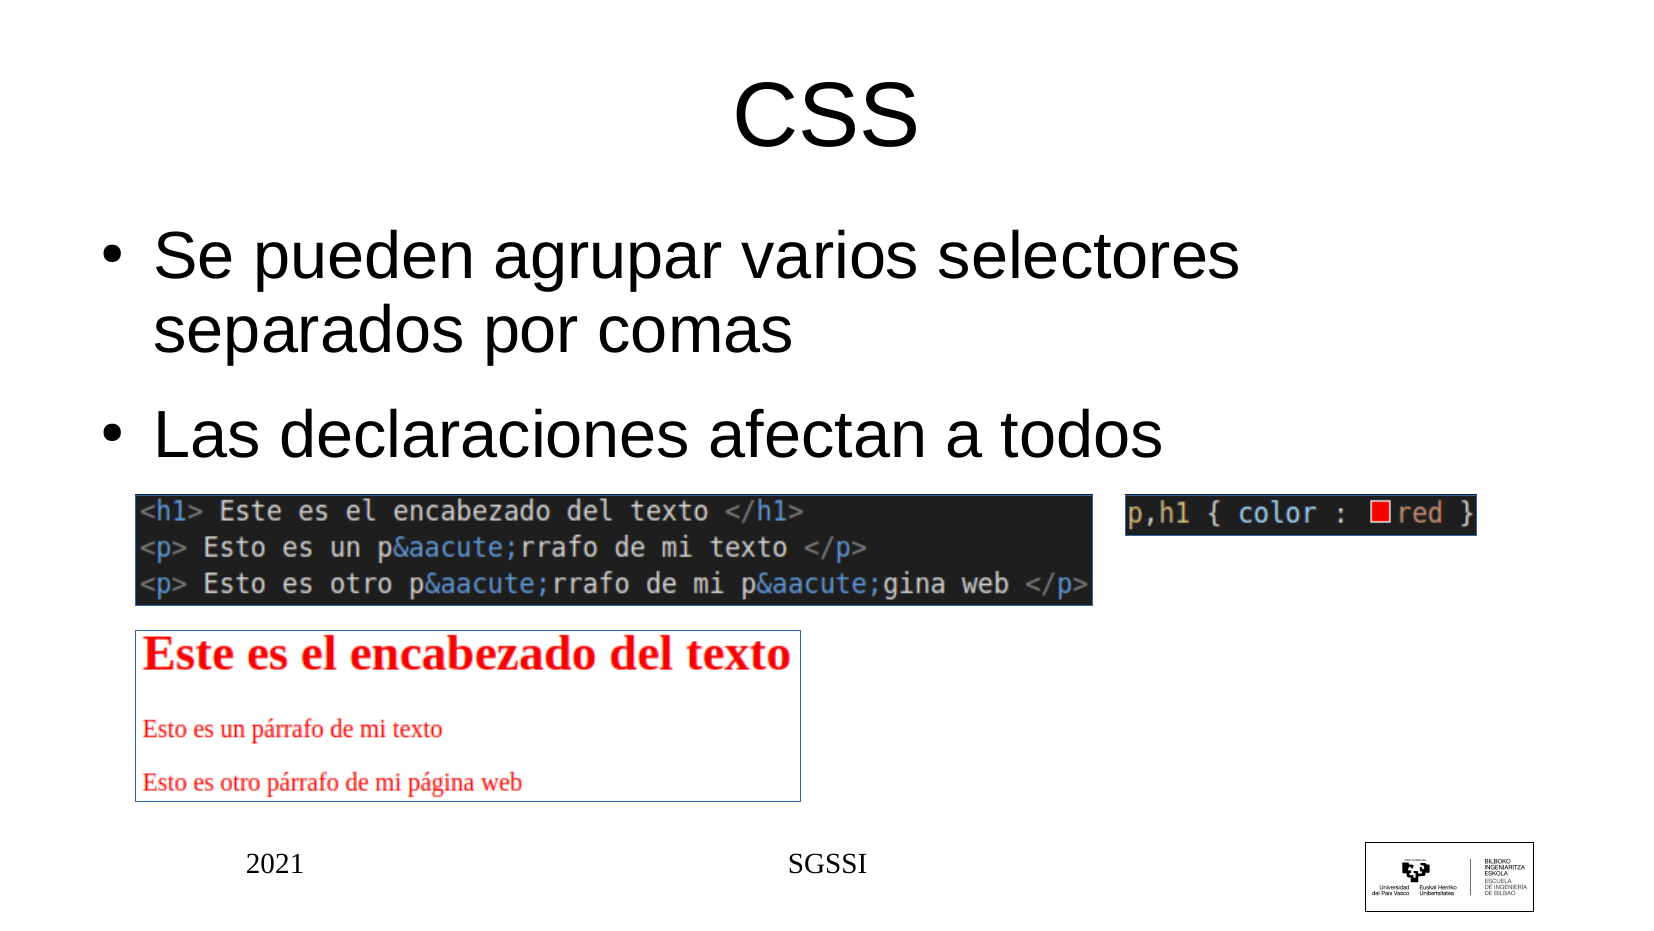

# CSS
Se pueden agrupar varios selectores separados por comas
Las declaraciones afectan a todos